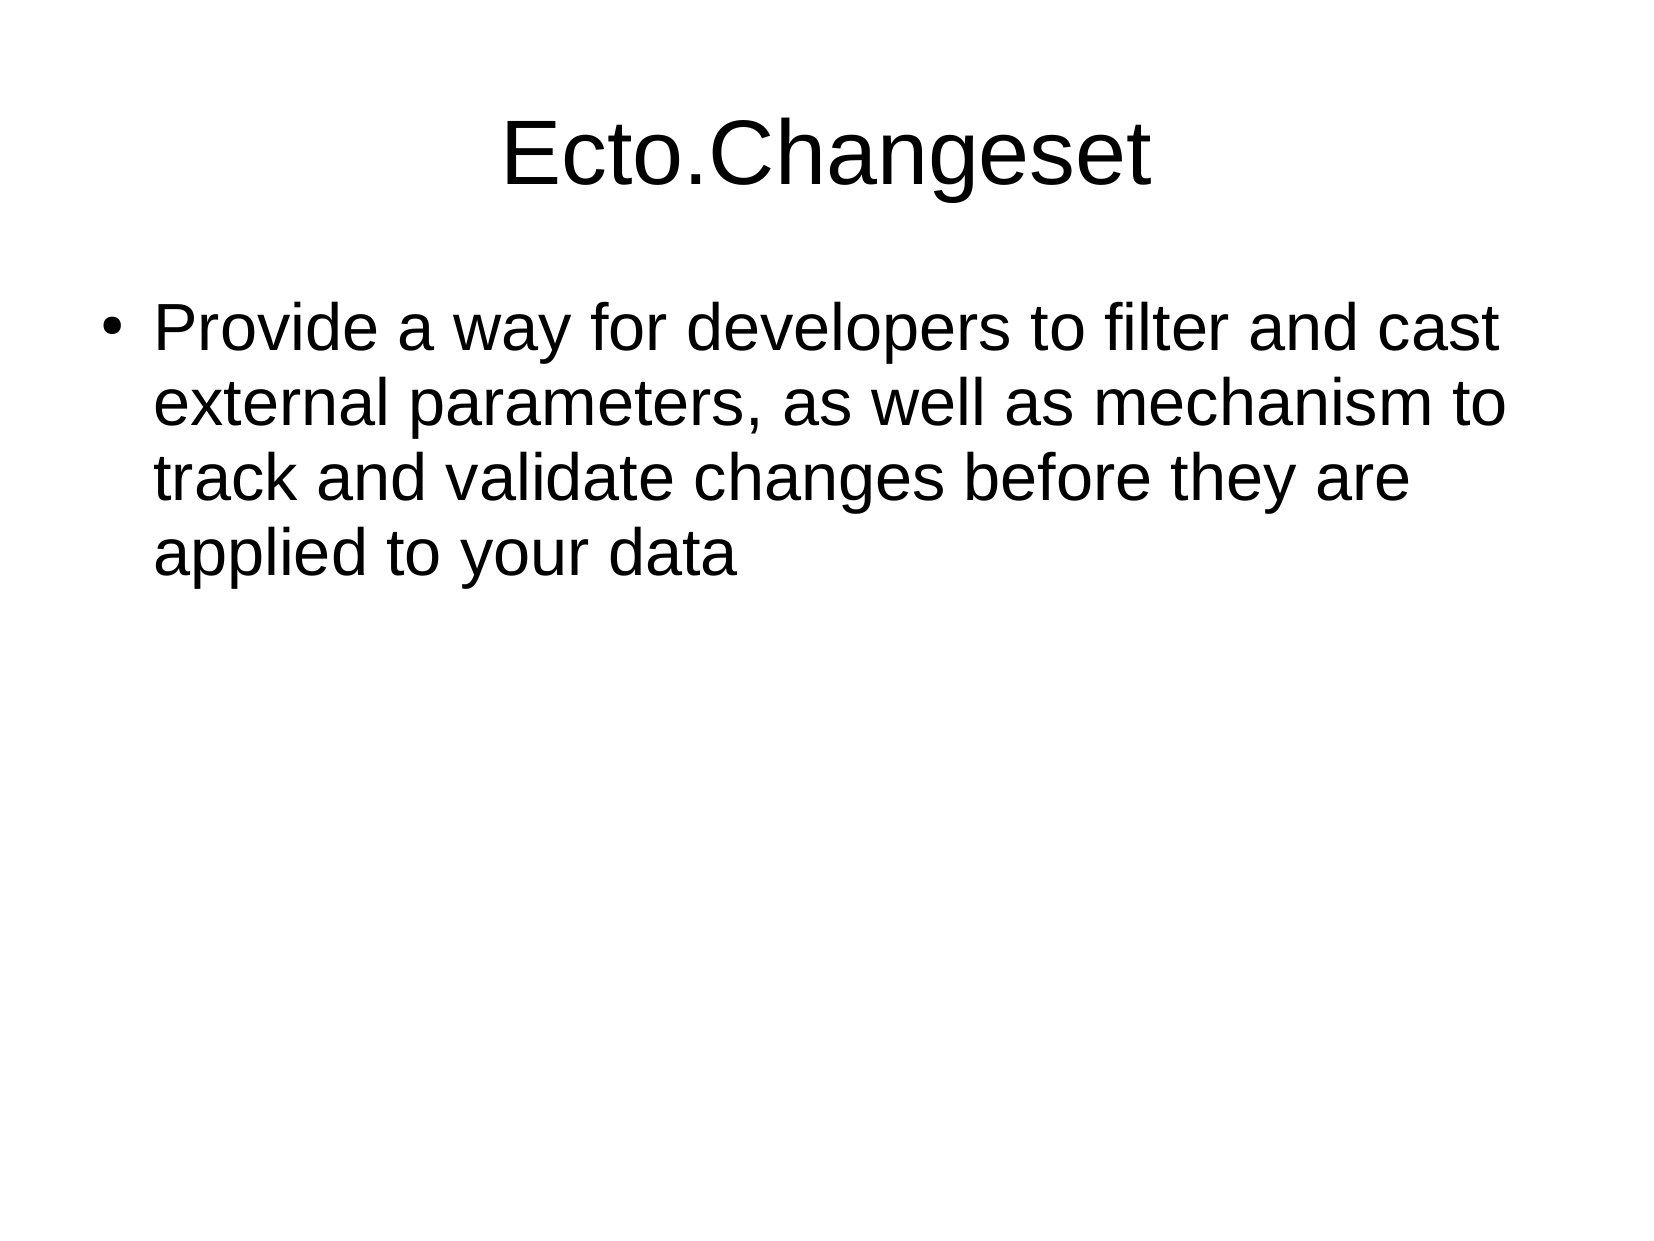

# Ecto.Changeset
Provide a way for developers to filter and cast external parameters, as well as mechanism to track and validate changes before they are applied to your data